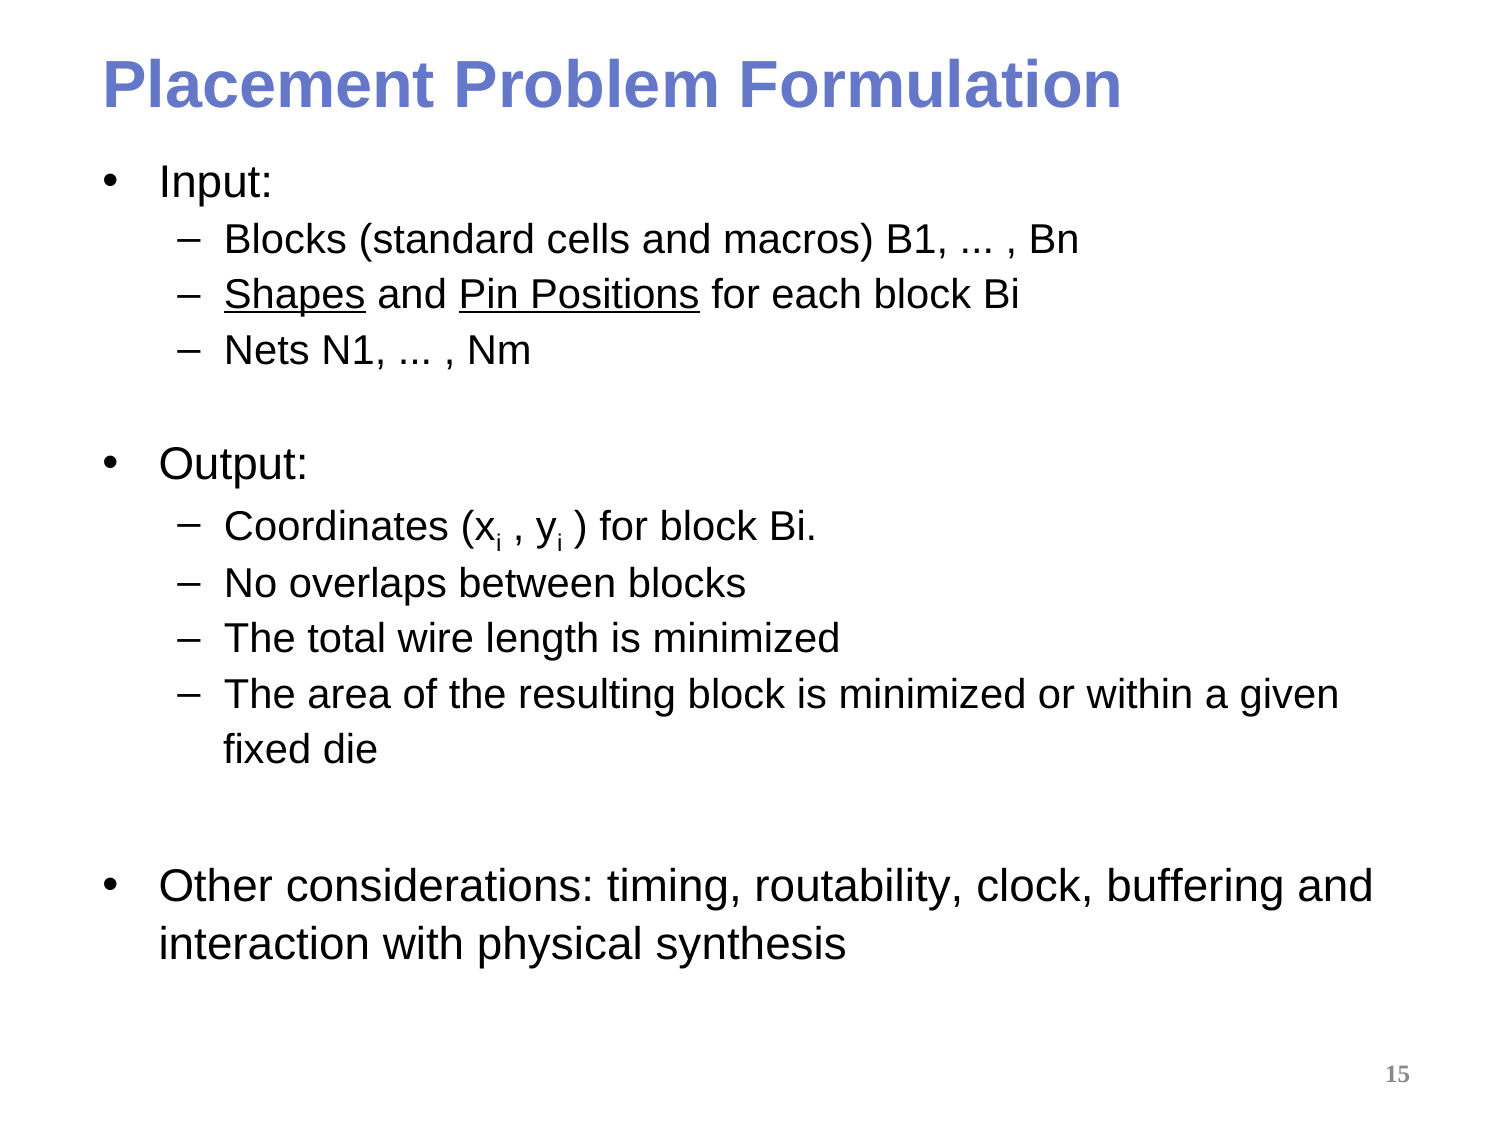

Placement Problem Formulation
Input:
Blocks (standard cells and macros) B1, ... , Bn
Shapes and Pin Positions for each block Bi
Nets N1, ... , Nm
Output:
Coordinates (xi , yi ) for block Bi.
No overlaps between blocks
The total wire length is minimized
The area of the resulting block is minimized or within a given
 fixed die
Other considerations: timing, routability, clock, buffering and interaction with physical synthesis